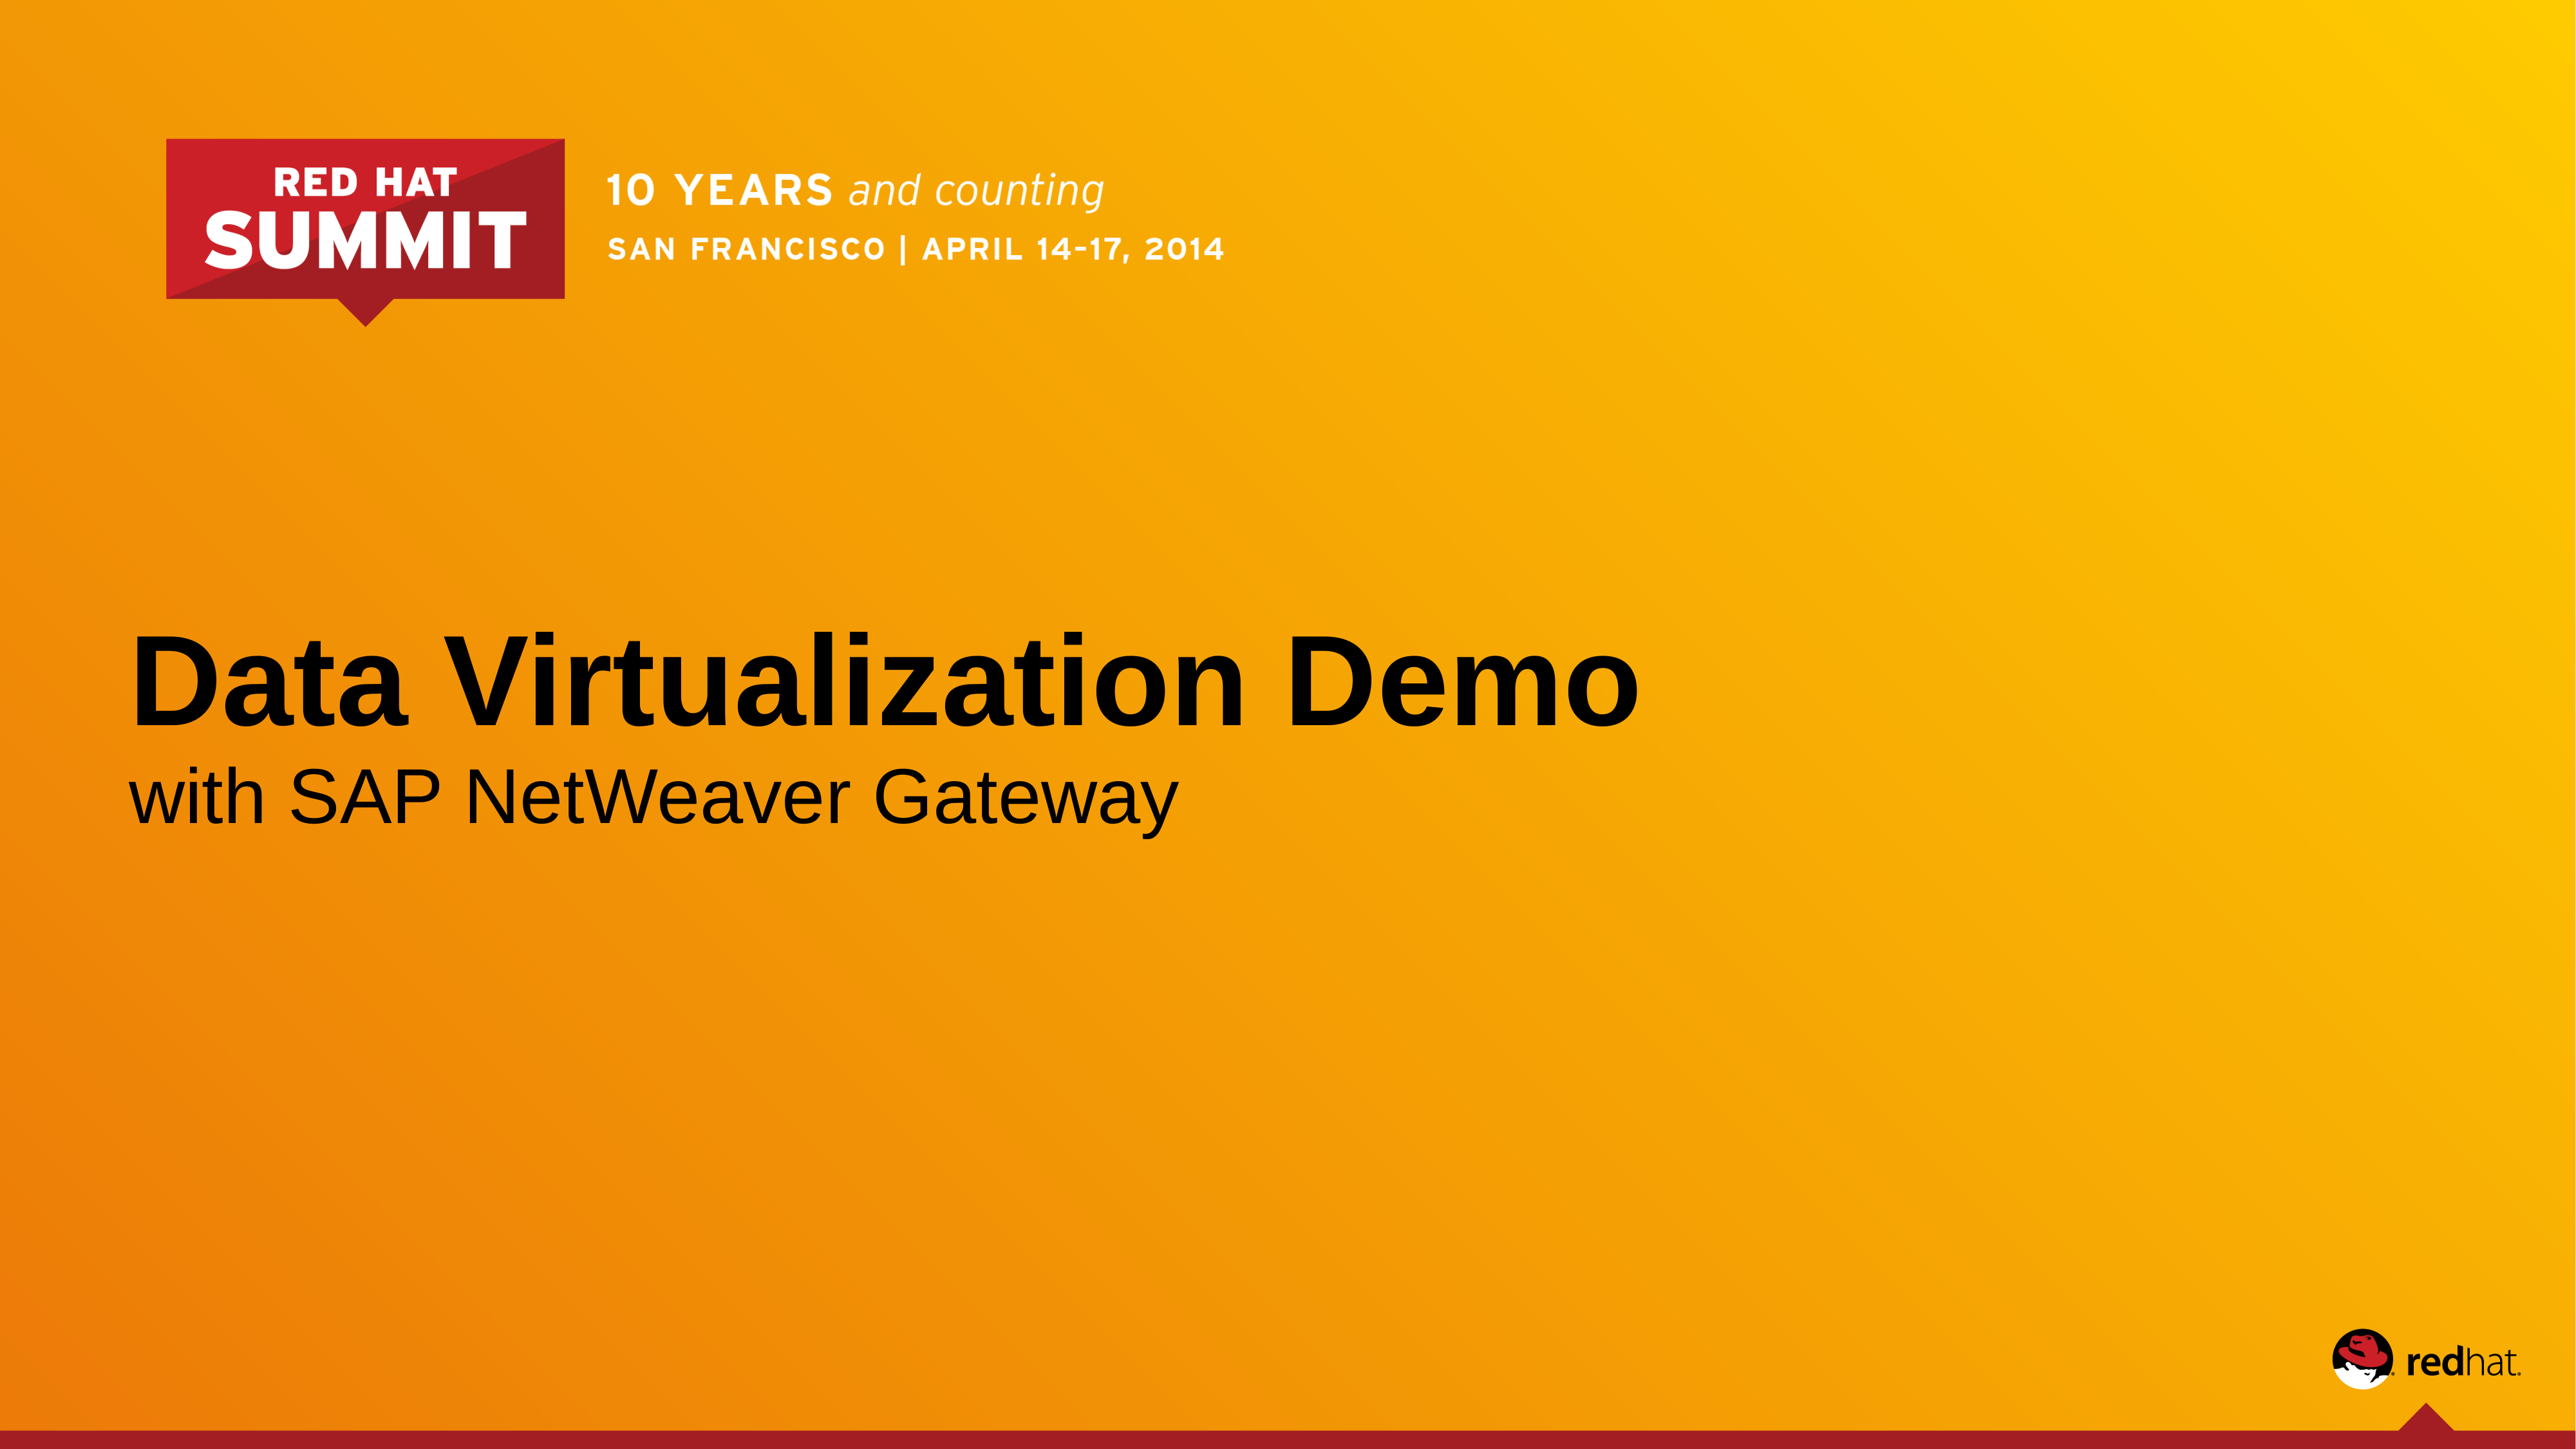

# Data Virtualization Demo with SAP NetWeaver Gateway